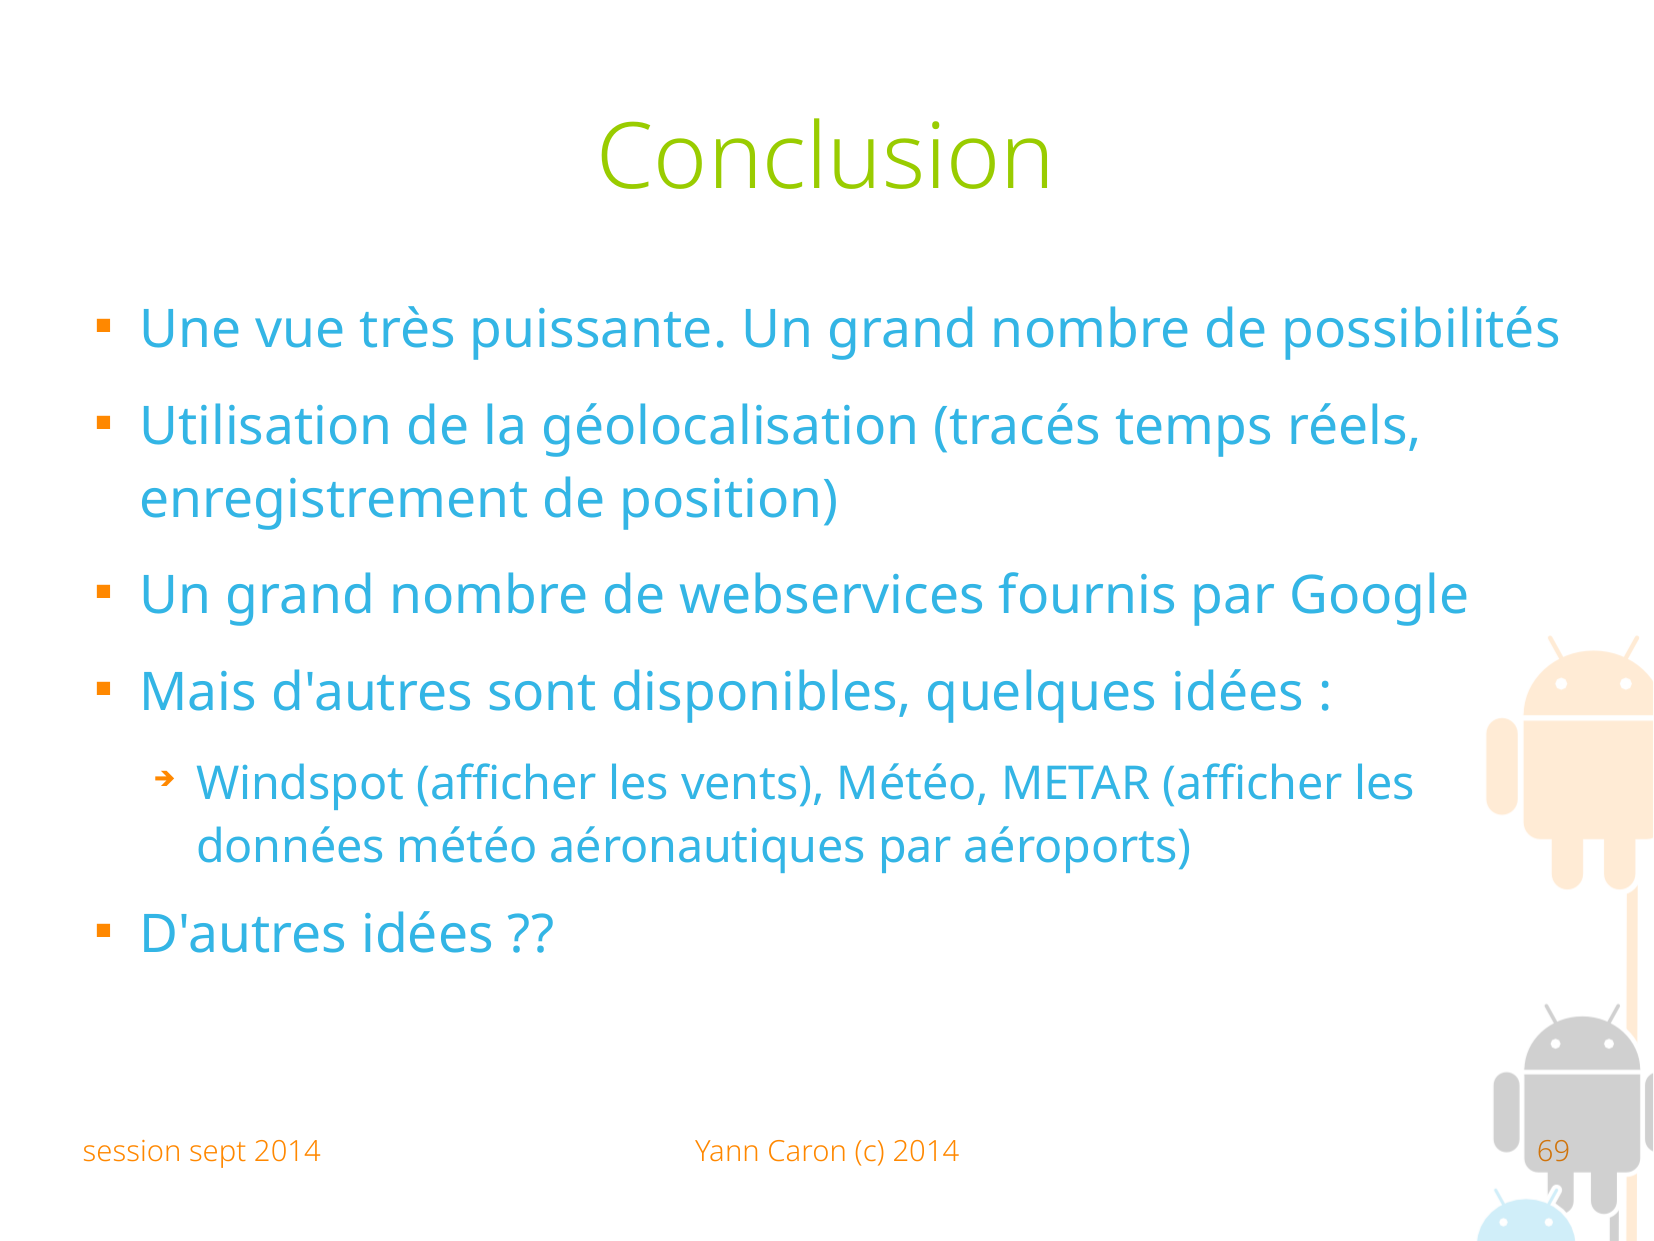

# Conclusion
Une vue très puissante. Un grand nombre de possibilités
Utilisation de la géolocalisation (tracés temps réels, enregistrement de position)
Un grand nombre de webservices fournis par Google
Mais d'autres sont disponibles, quelques idées :
Windspot (afficher les vents), Météo, METAR (afficher les données météo aéronautiques par aéroports)
D'autres idées ??
session sept 2014
Yann Caron (c) 2014
69